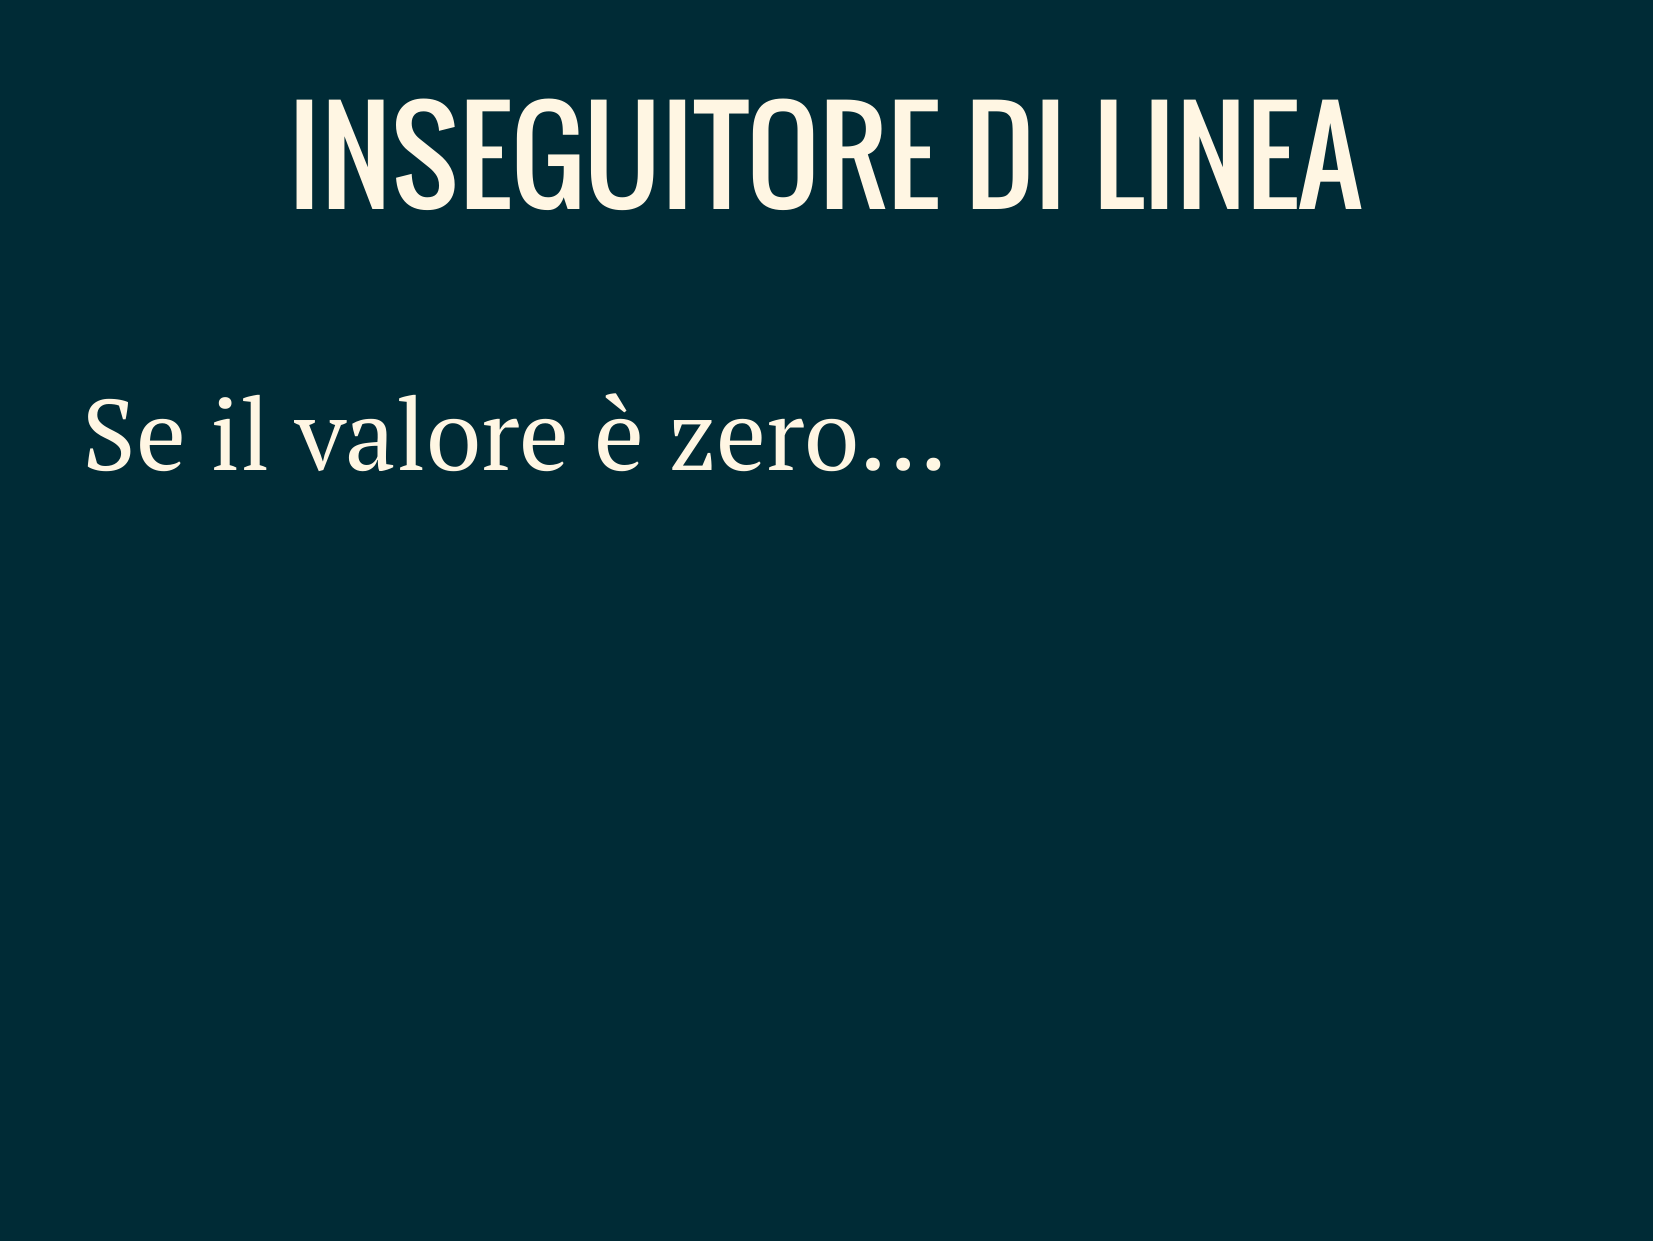

# Inseguitore di linea
Se il valore è zero…